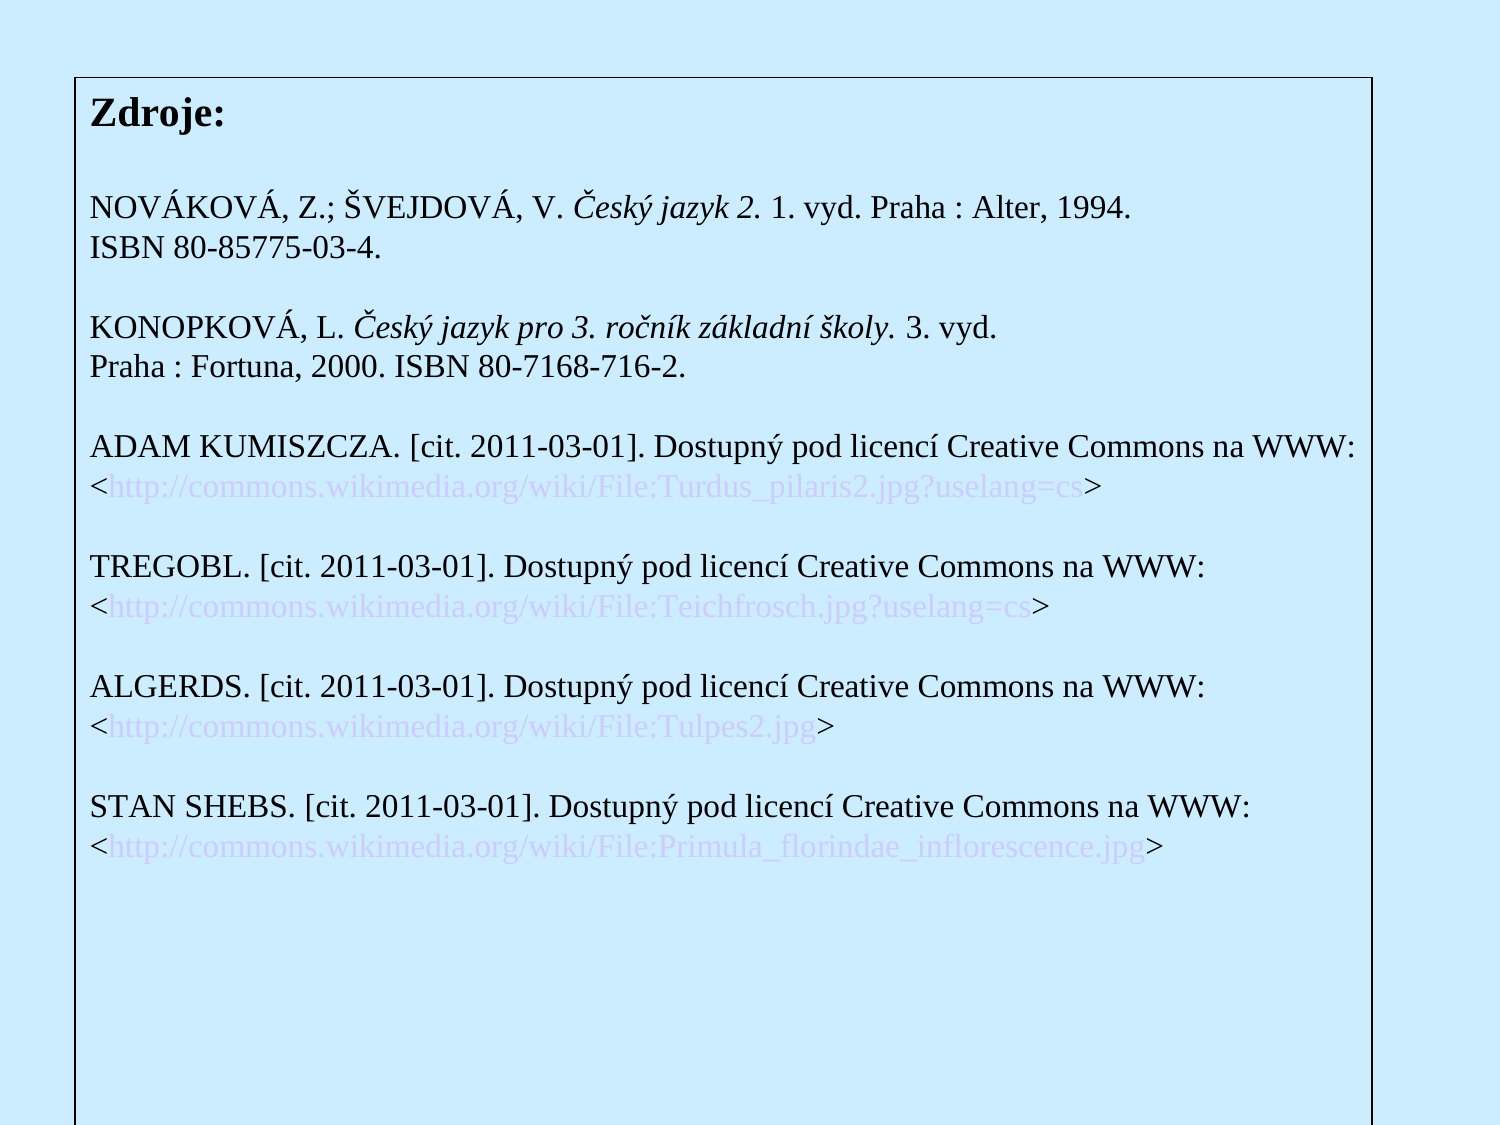

Zdroje:
NOVÁKOVÁ, Z.; ŠVEJDOVÁ, V. Český jazyk 2. 1. vyd. Praha : Alter, 1994.
ISBN 80-85775-03-4.
KONOPKOVÁ, L. Český jazyk pro 3. ročník základní školy. 3. vyd.
Praha : Fortuna, 2000. ISBN 80-7168-716-2.
ADAM KUMISZCZA. [cit. 2011-03-01]. Dostupný pod licencí Creative Commons na WWW:
<http://commons.wikimedia.org/wiki/File:Turdus_pilaris2.jpg?uselang=cs>
TREGOBL. [cit. 2011-03-01]. Dostupný pod licencí Creative Commons na WWW:
<http://commons.wikimedia.org/wiki/File:Teichfrosch.jpg?uselang=cs>
ALGERDS. [cit. 2011-03-01]. Dostupný pod licencí Creative Commons na WWW:
<http://commons.wikimedia.org/wiki/File:Tulpes2.jpg>
STAN SHEBS. [cit. 2011-03-01]. Dostupný pod licencí Creative Commons na WWW:
<http://commons.wikimedia.org/wiki/File:Primula_florindae_inflorescence.jpg>